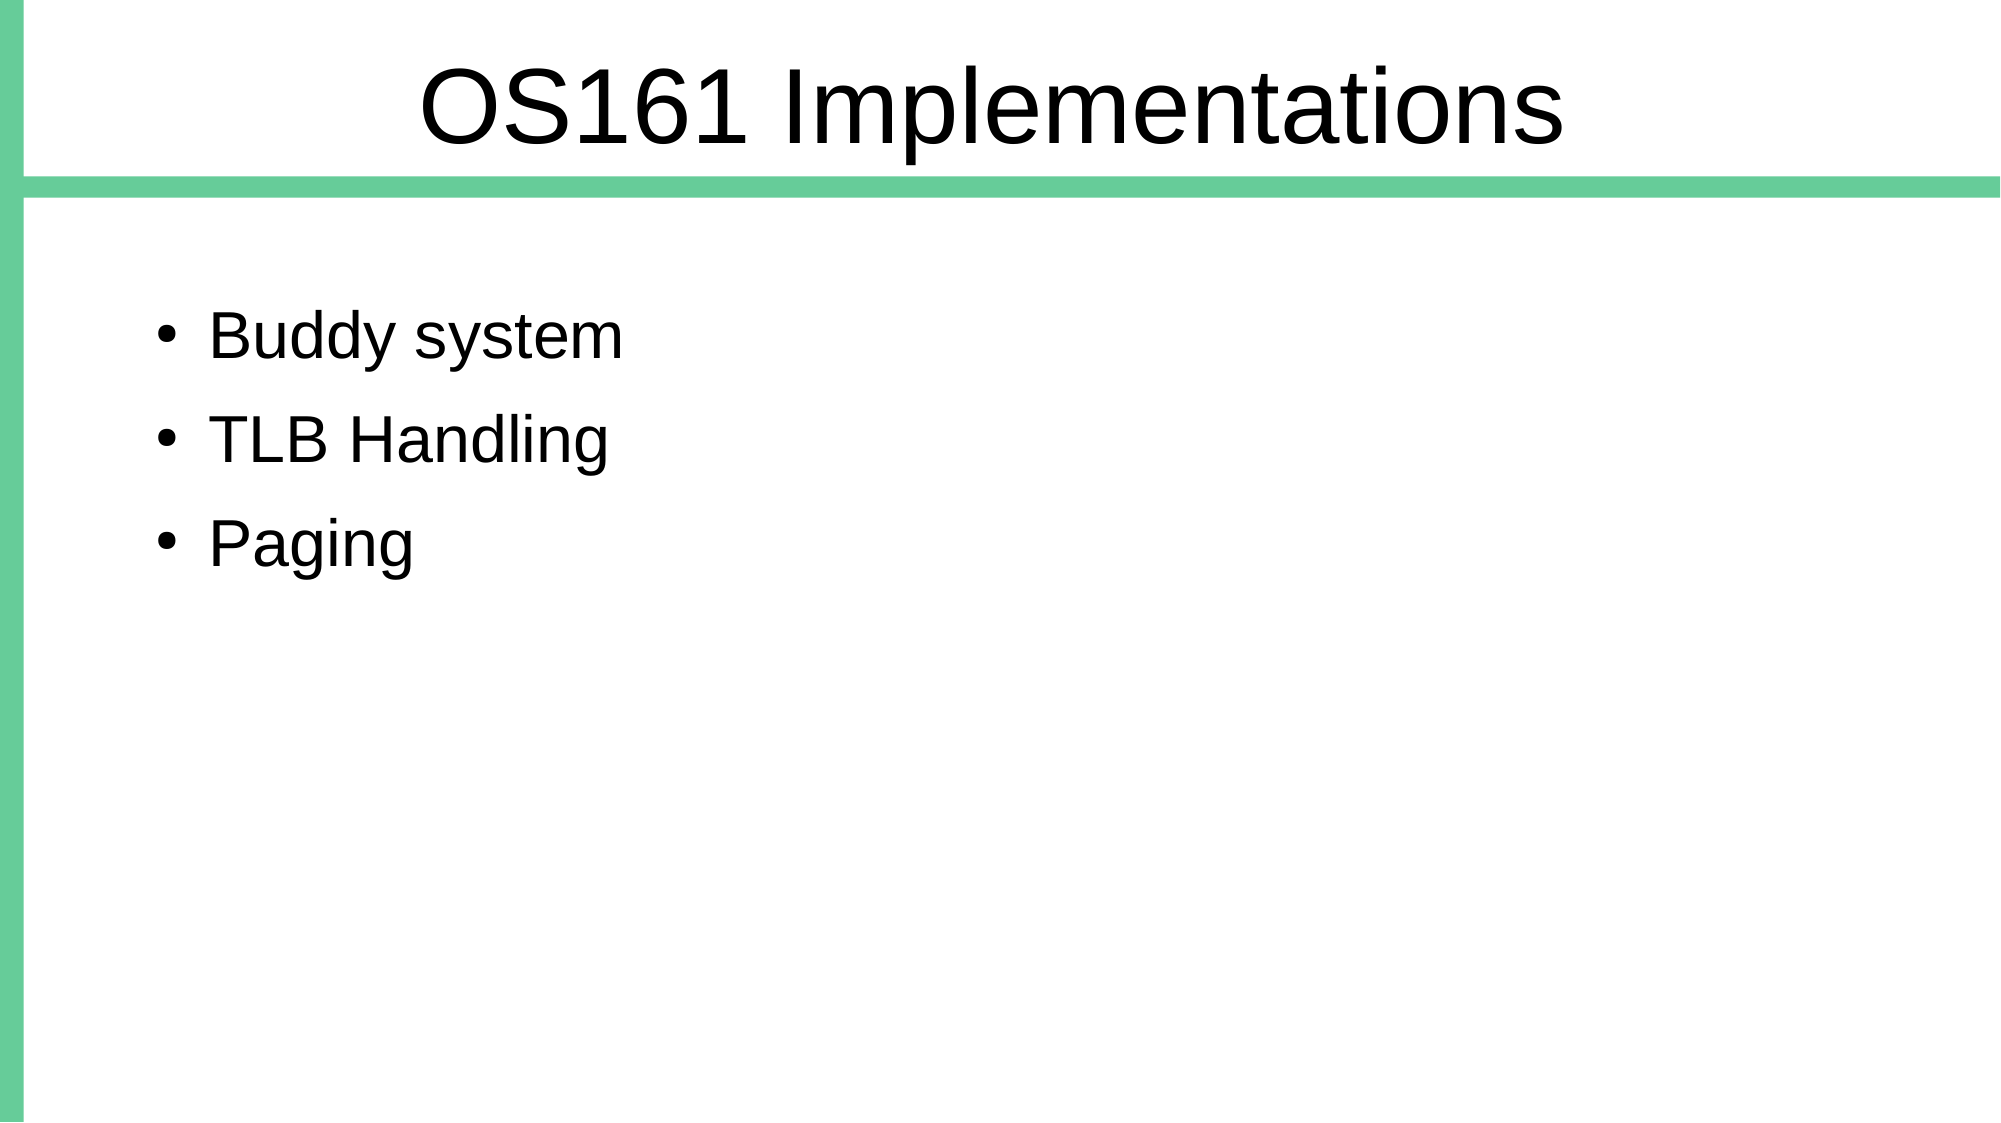

# OS161 Implementations
Buddy system
TLB Handling
Paging